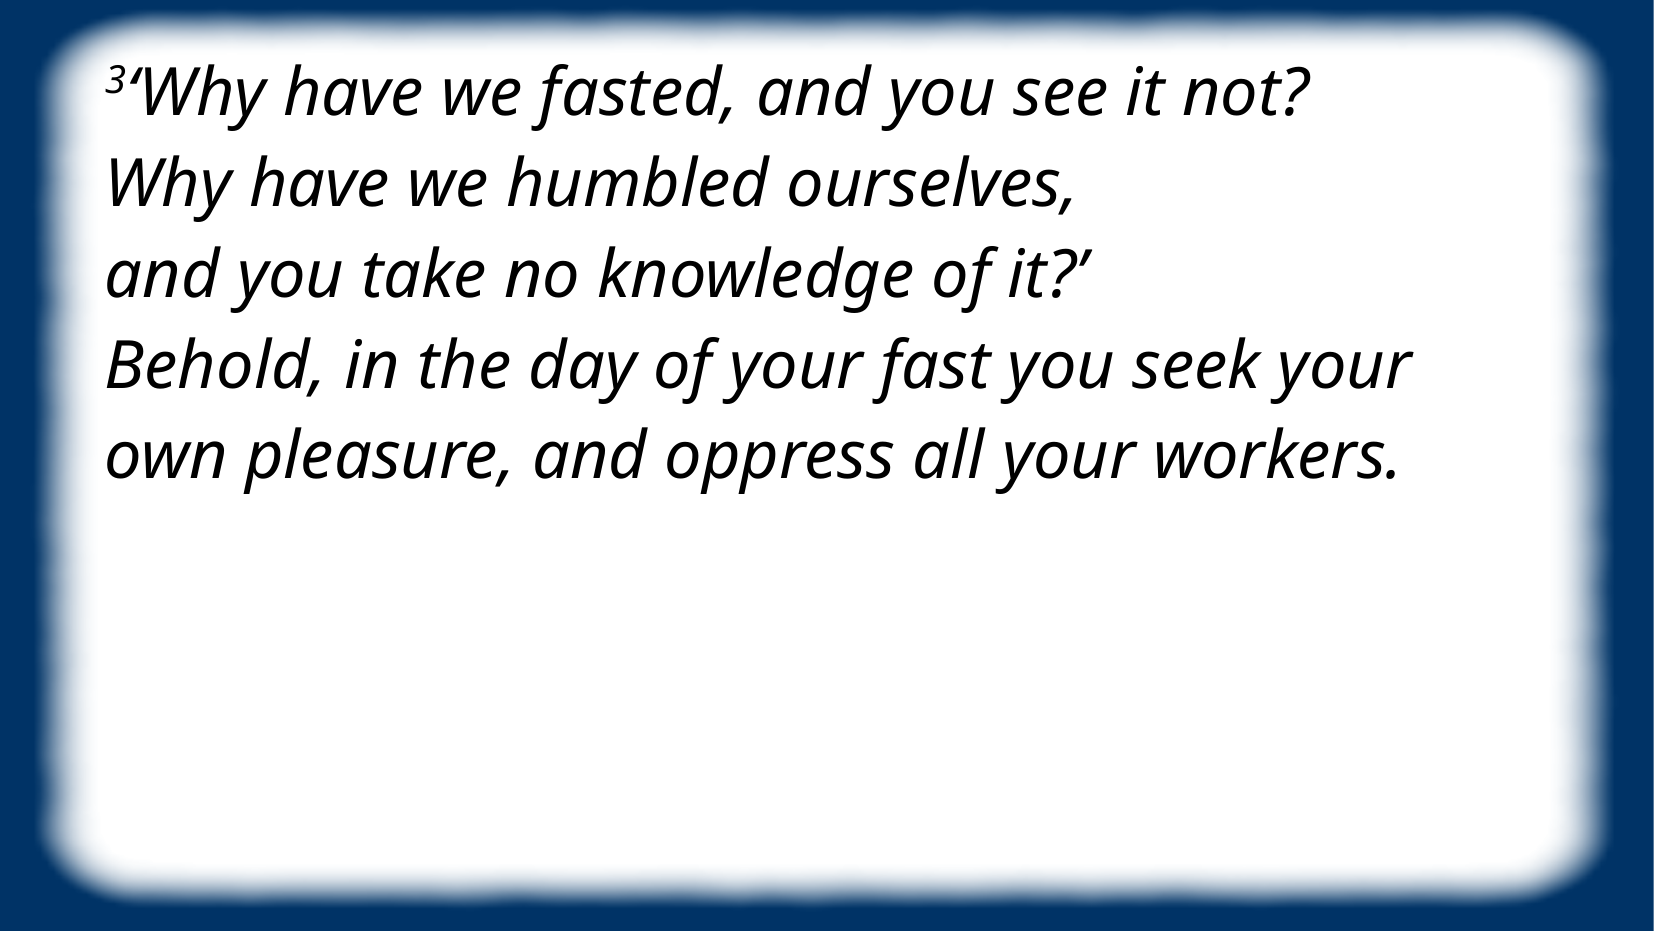

3‘Why have we fasted, and you see it not?
Why have we humbled ourselves,
and you take no knowledge of it?’
Behold, in the day of your fast you seek your own pleasure, and oppress all your workers.